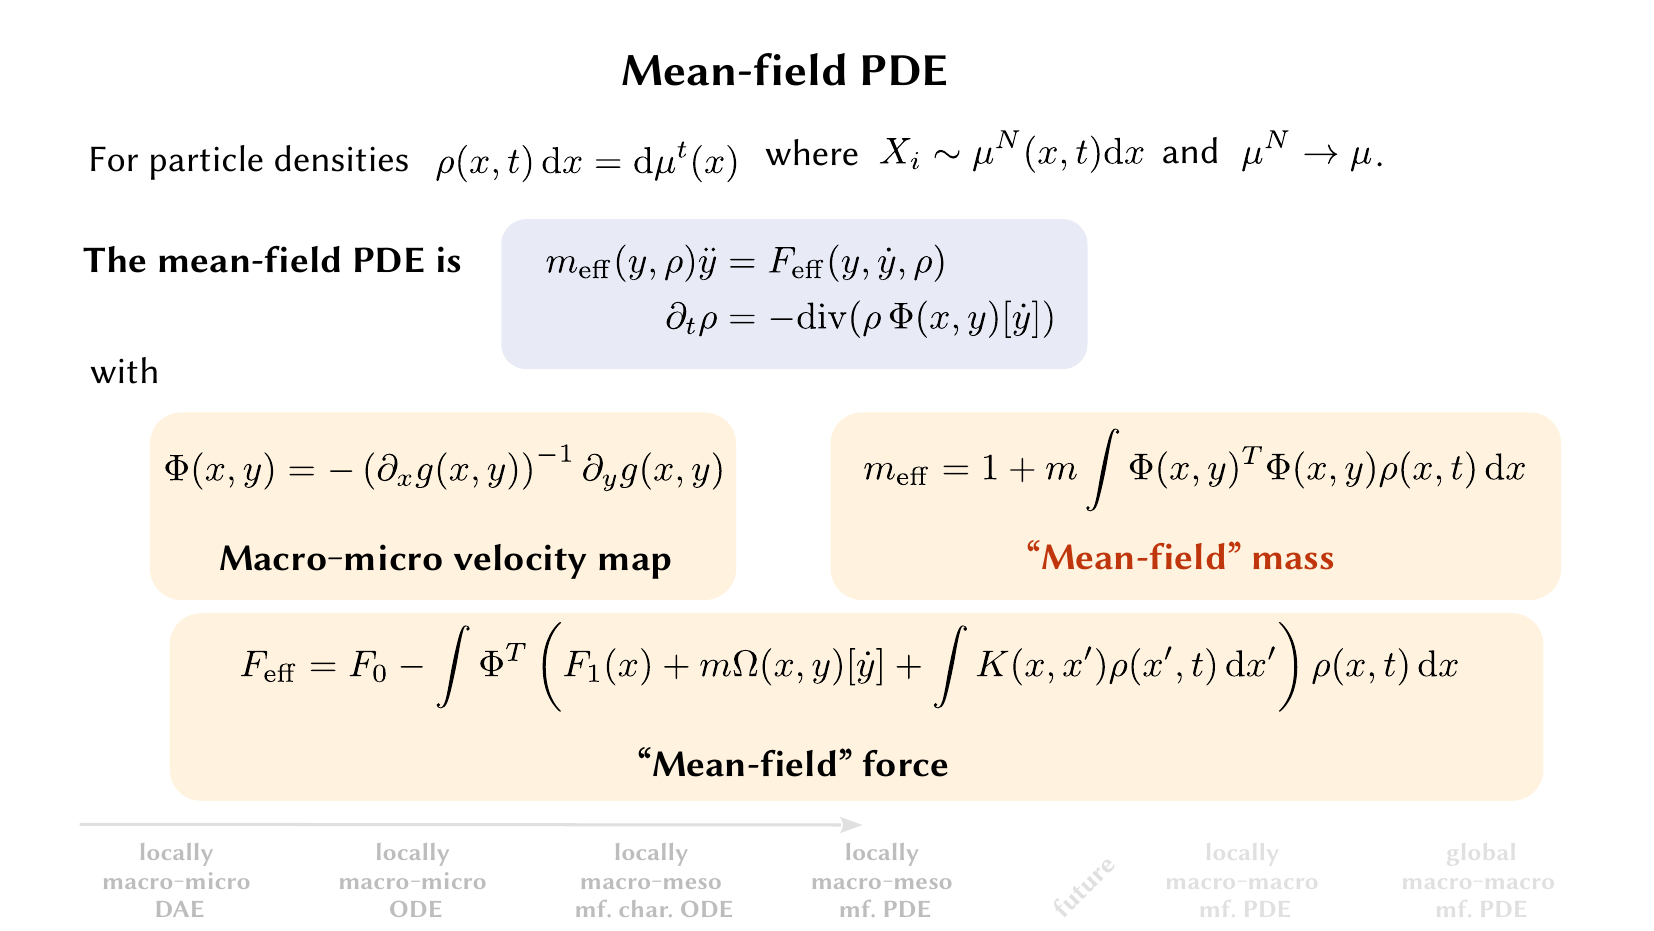

Mean-field PDE
and
where
.
For particle densities
The mean-field PDE is
with
“Mean-field” mass
Macro‒micro velocity map
“Mean-field” force
locally
macro‒micro
DAE
locally
macro‒micro
ODE
locally
macro‒meso
mf. char. ODE
locally
macro‒meso
mf. PDE
locally
macro‒macro
mf. PDE
global
macro‒macro
mf. PDE
future